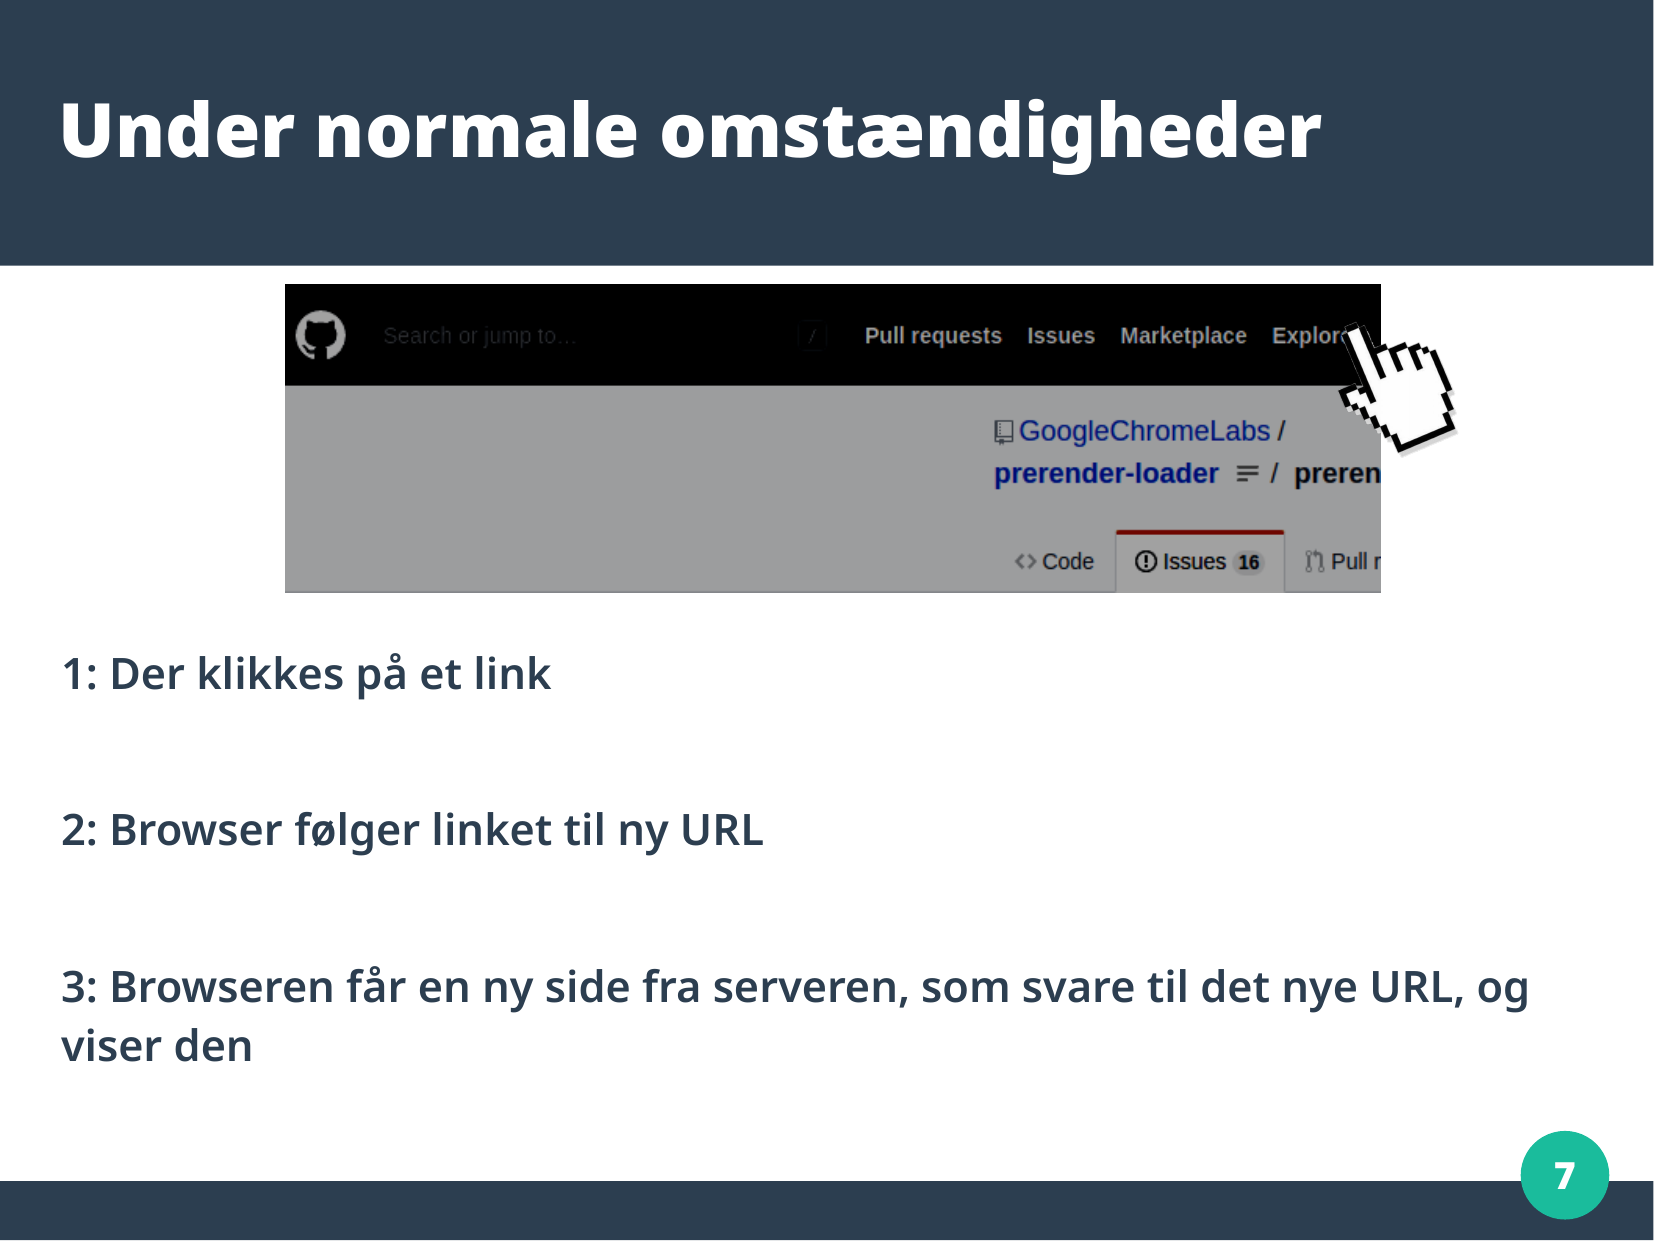

# Under normale omstændigheder
1: Der klikkes på et link
2: Browser følger linket til ny URL
3: Browseren får en ny side fra serveren, som svare til det nye URL, og viser den
7